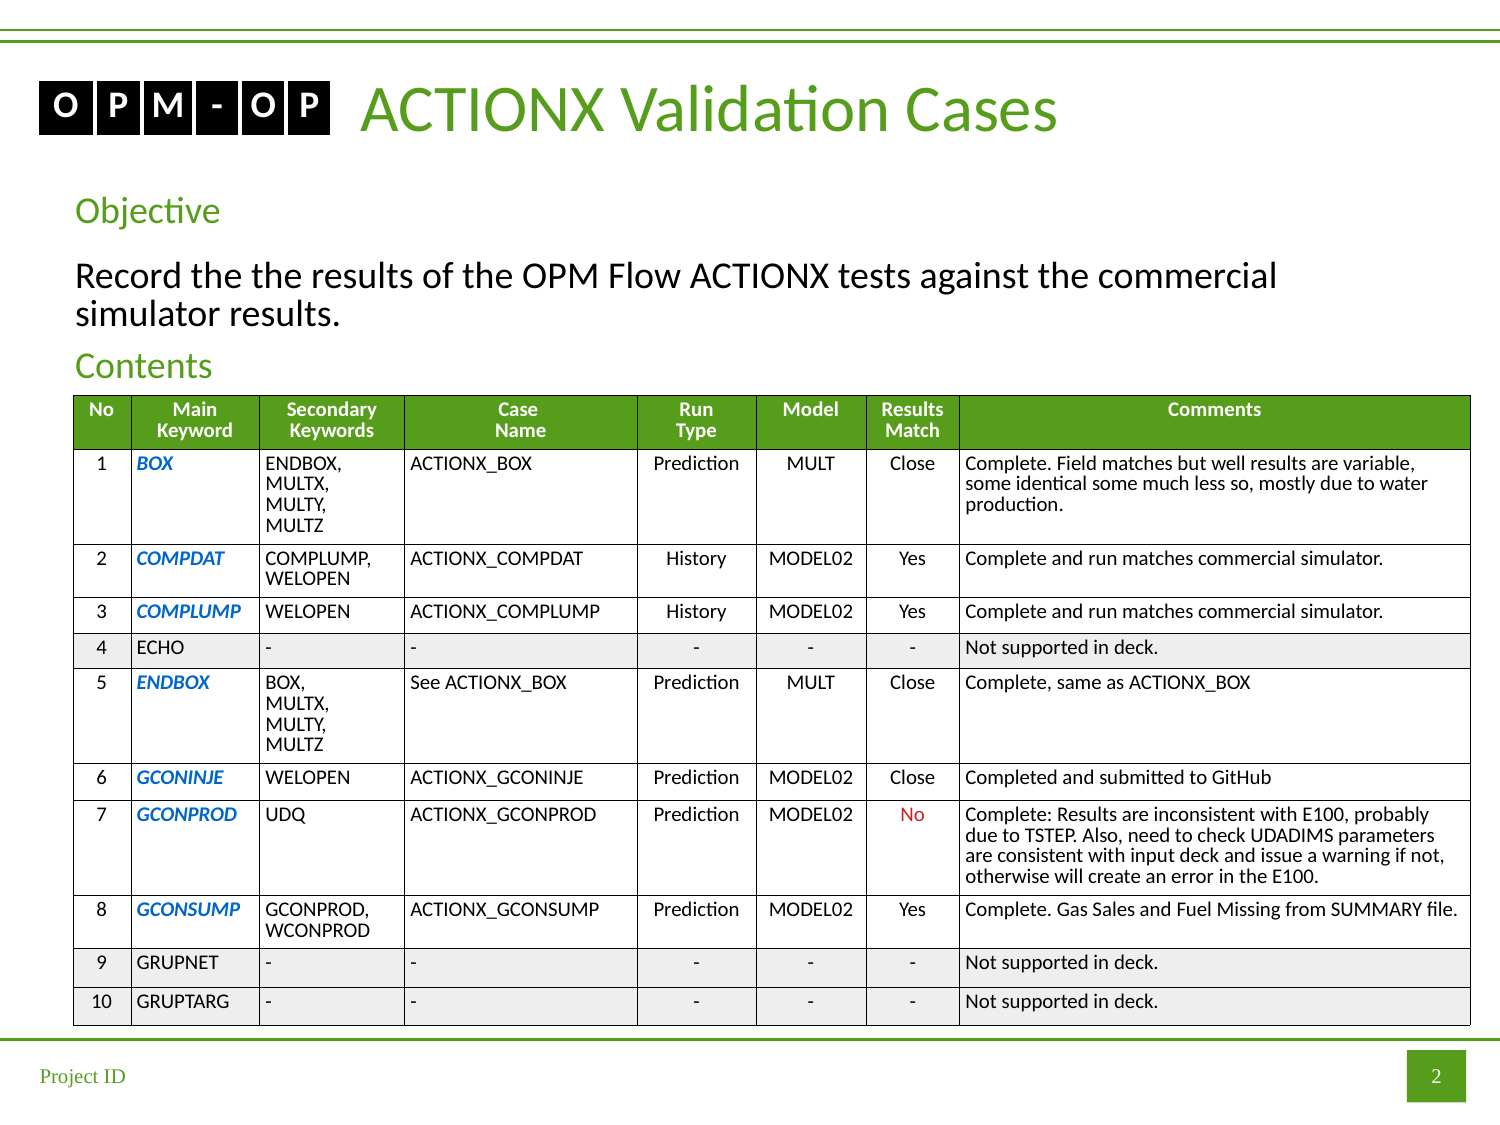

# ACTIONX Validation Cases
Objective
Record the the results of the OPM Flow ACTIONX tests against the commercial simulator results.
Contents
| No | Main Keyword | Secondary Keywords | Case Name | Run Type | Model | Results Match | Comments |
| --- | --- | --- | --- | --- | --- | --- | --- |
| 1 | BOX | ENDBOX, MULTX, MULTY, MULTZ | ACTIONX\_BOX | Prediction | MULT | Close | Complete. Field matches but well results are variable, some identical some much less so, mostly due to water production. |
| 2 | COMPDAT | COMPLUMP, WELOPEN | ACTIONX\_COMPDAT | History | MODEL02 | Yes | Complete and run matches commercial simulator. |
| 3 | COMPLUMP | WELOPEN | ACTIONX\_COMPLUMP | History | MODEL02 | Yes | Complete and run matches commercial simulator. |
| 4 | ECHO | - | - | - | - | - | Not supported in deck. |
| 5 | ENDBOX | BOX, MULTX, MULTY, MULTZ | See ACTIONX\_BOX | Prediction | MULT | Close | Complete, same as ACTIONX\_BOX |
| 6 | GCONINJE | WELOPEN | ACTIONX\_GCONINJE | Prediction | MODEL02 | Close | Completed and submitted to GitHub |
| 7 | GCONPROD | UDQ | ACTIONX\_GCONPROD | Prediction | MODEL02 | No | Complete: Results are inconsistent with E100, probably due to TSTEP. Also, need to check UDADIMS parameters are consistent with input deck and issue a warning if not, otherwise will create an error in the E100. |
| 8 | GCONSUMP | GCONPROD, WCONPROD | ACTIONX\_GCONSUMP | Prediction | MODEL02 | Yes | Complete. Gas Sales and Fuel Missing from SUMMARY file. |
| 9 | GRUPNET | - | - | - | - | - | Not supported in deck. |
| 10 | GRUPTARG | - | - | - | - | - | Not supported in deck. |
Project ID
2